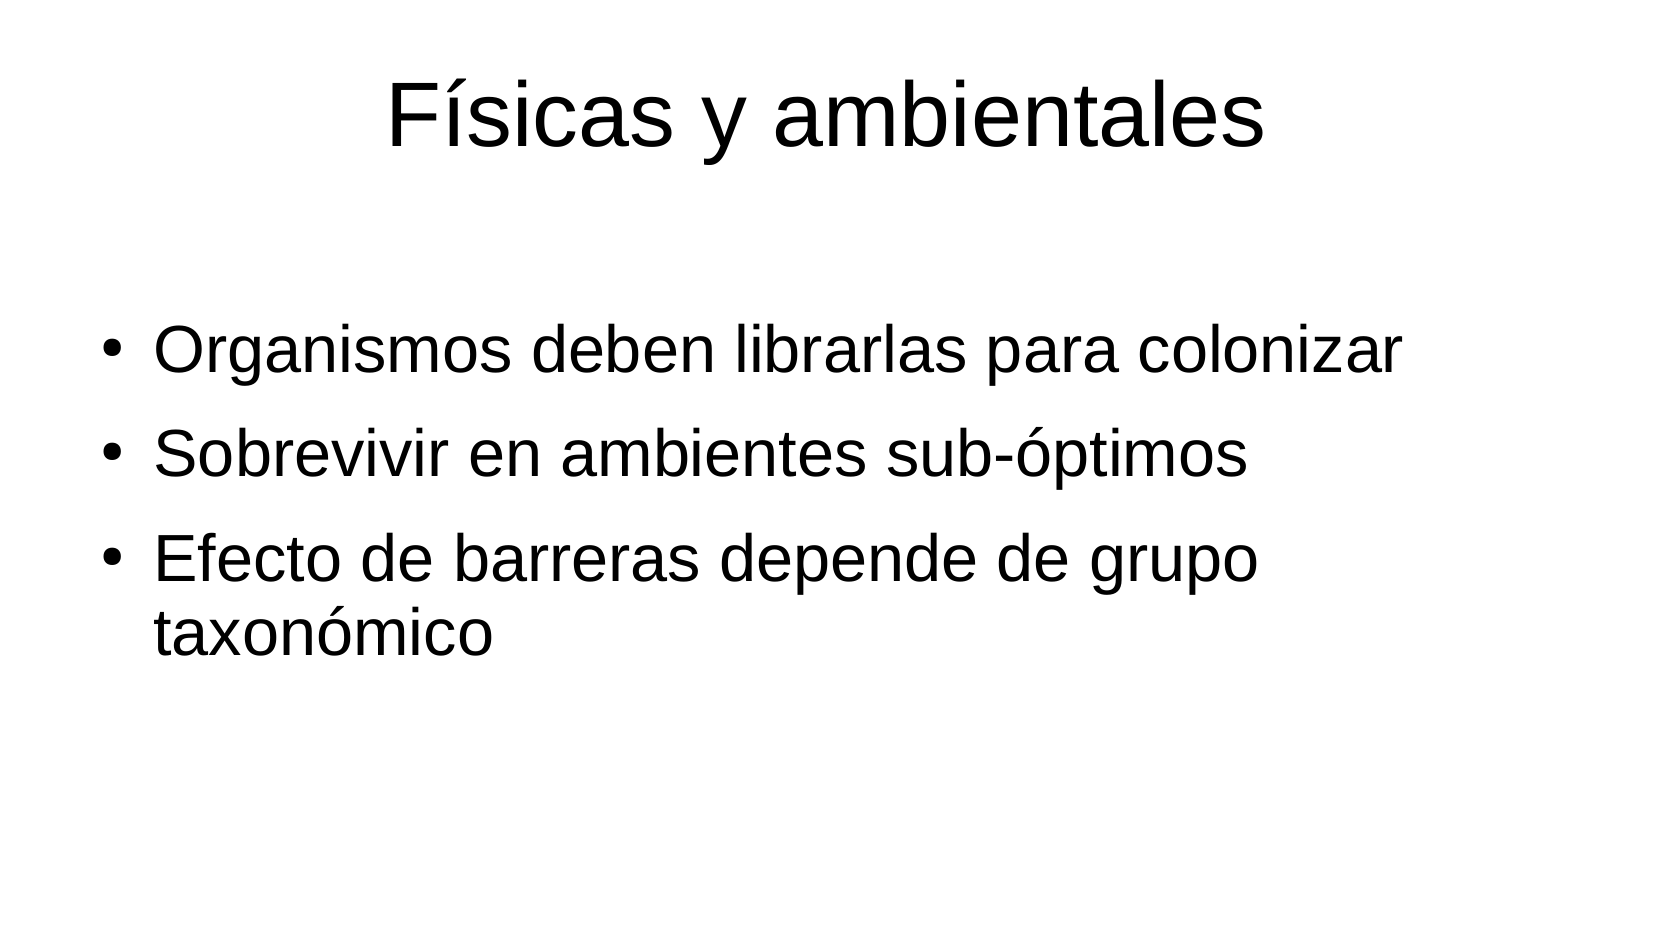

# Físicas y ambientales
Organismos deben librarlas para colonizar
Sobrevivir en ambientes sub-óptimos
Efecto de barreras depende de grupo taxonómico